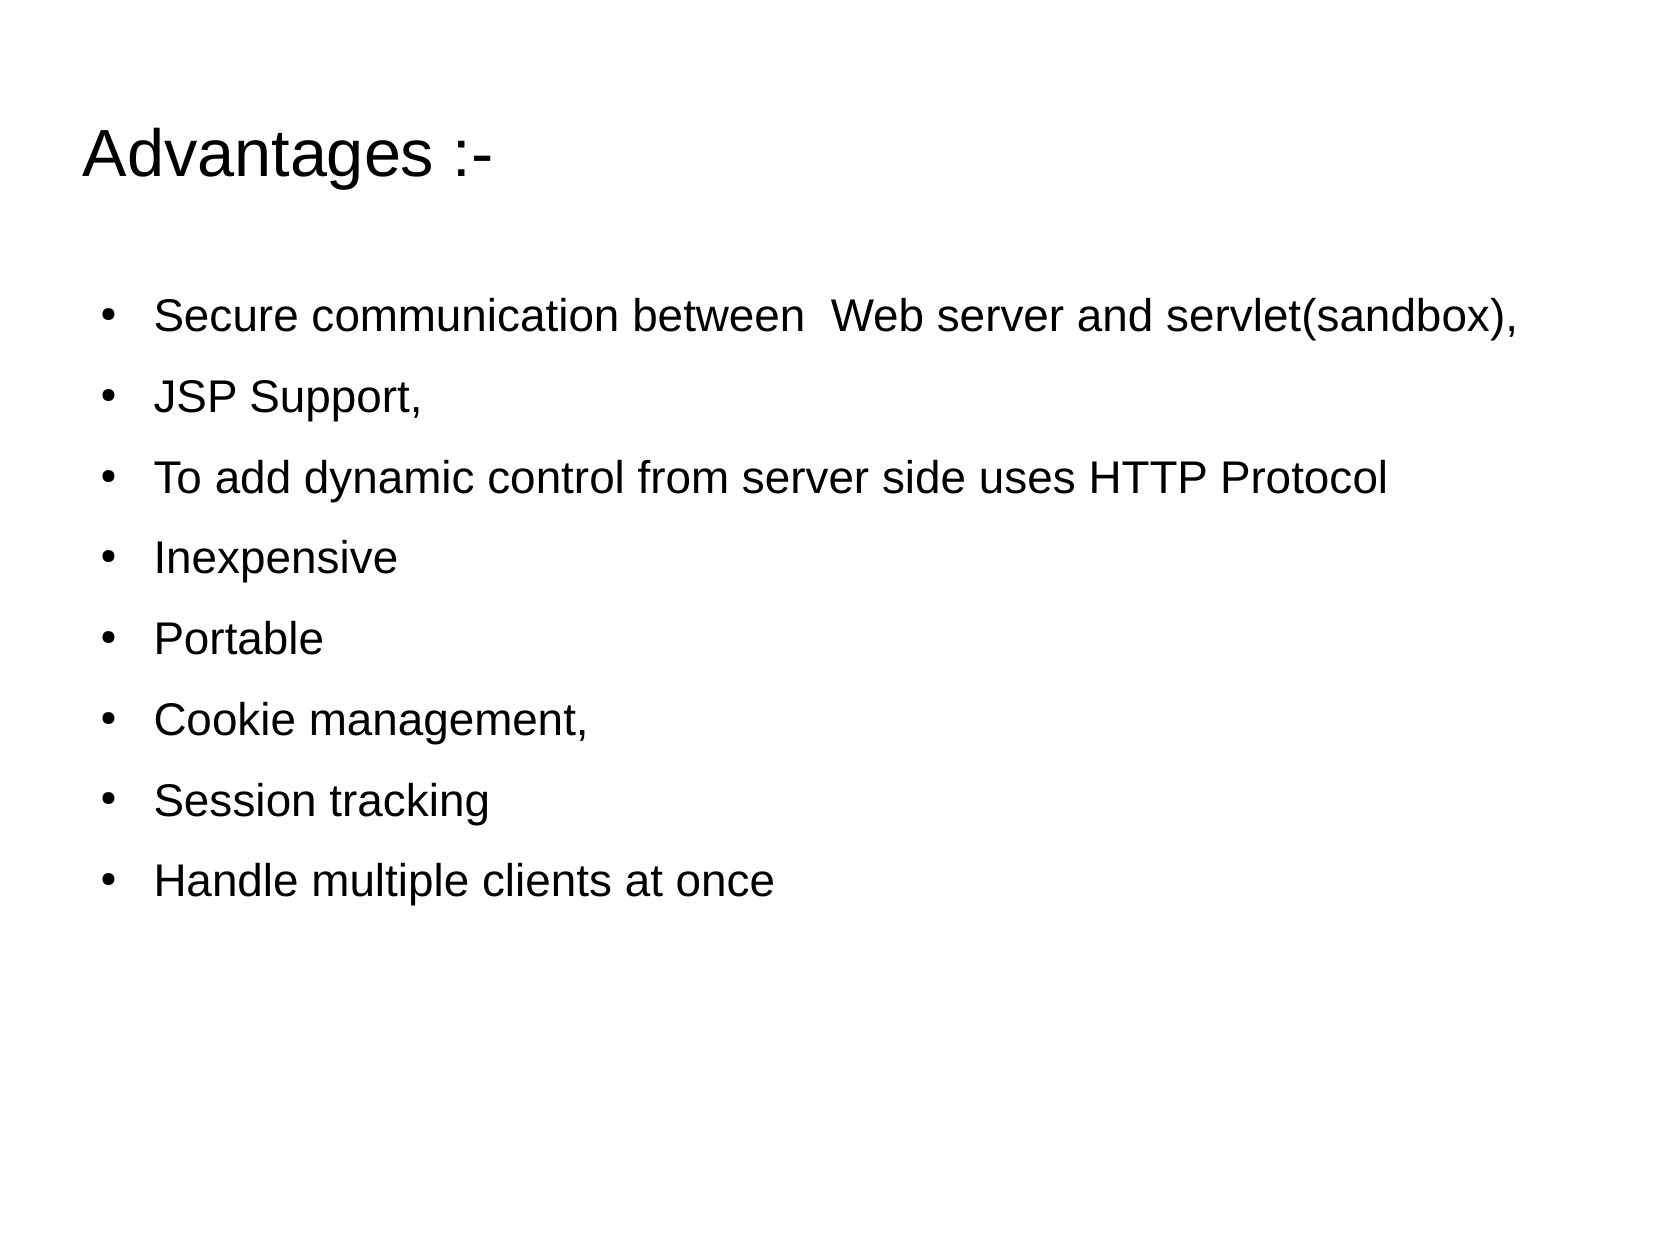

# Advantages :-
Secure communication between Web server and servlet(sandbox),
JSP Support,
To add dynamic control from server side uses HTTP Protocol
Inexpensive
Portable
Cookie management,
Session tracking
Handle multiple clients at once